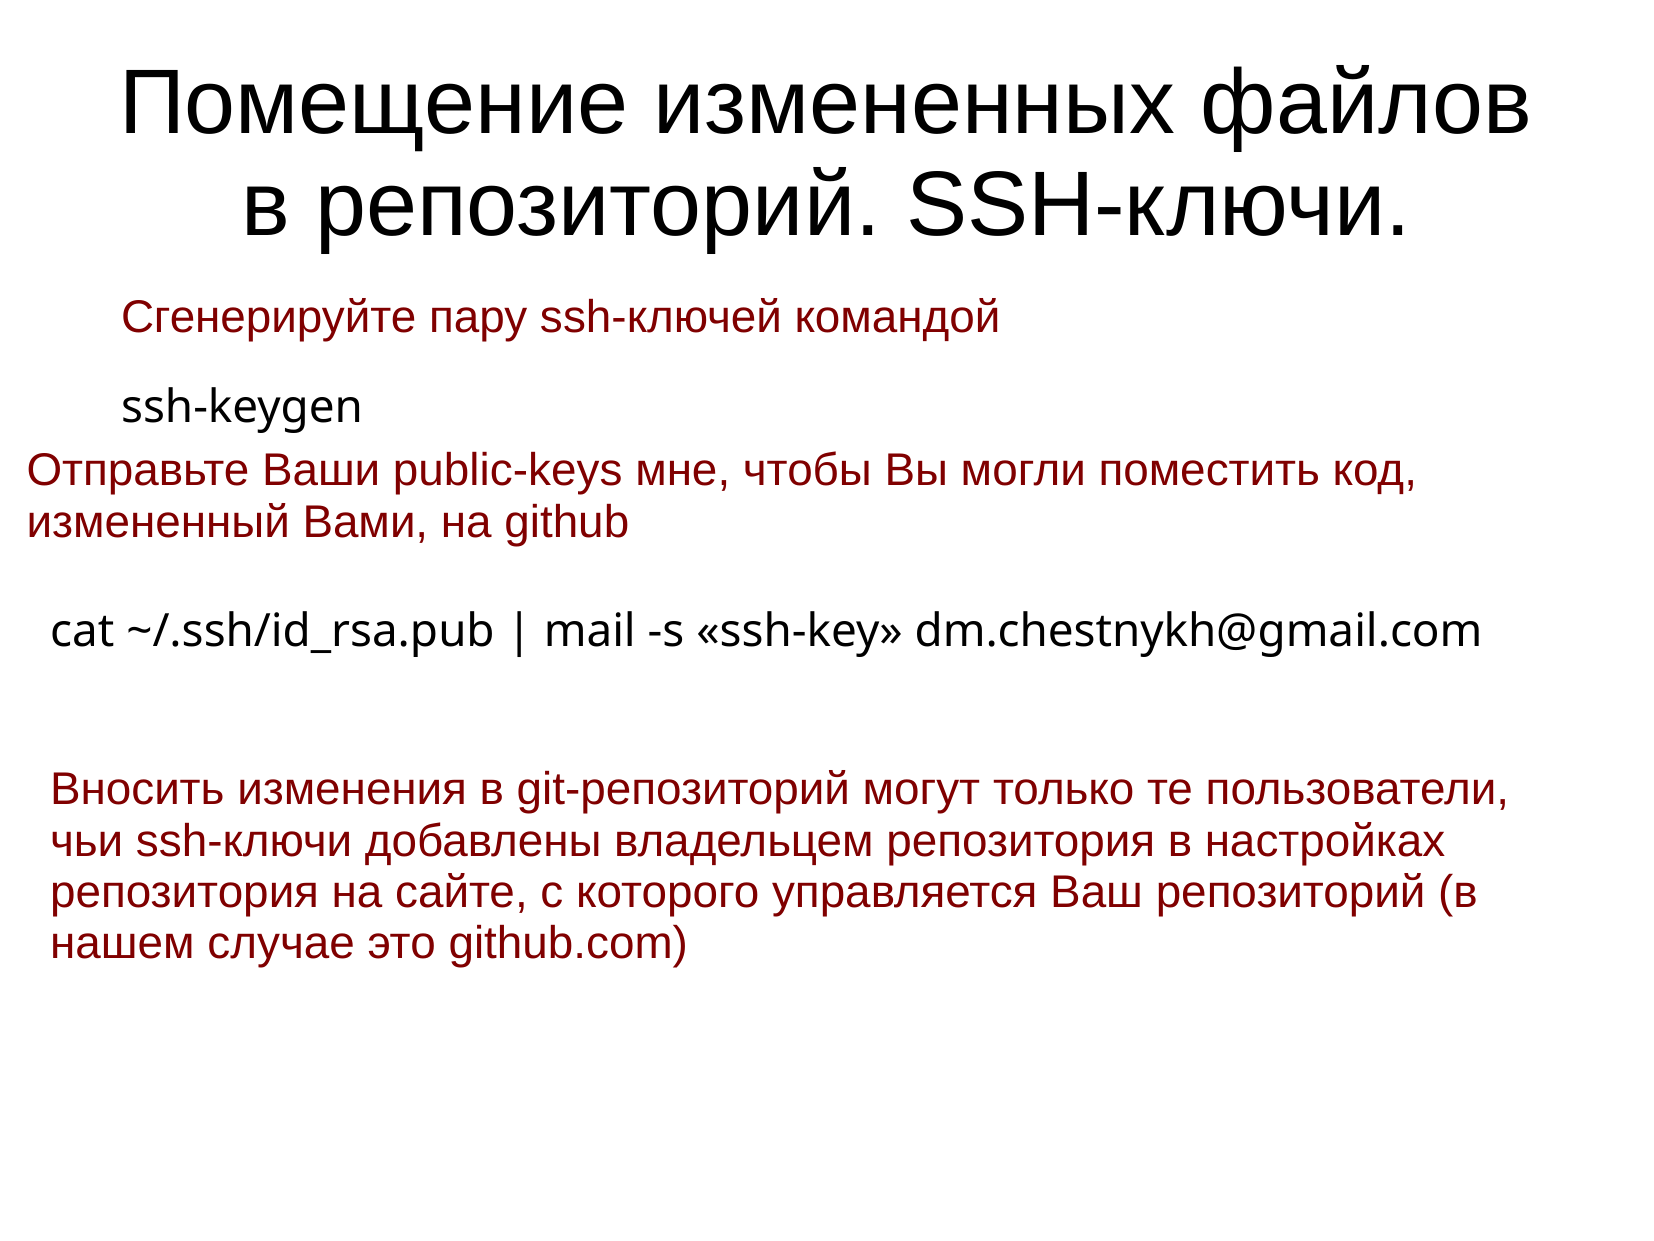

# Помещение измененных файлов в репозиторий. SSH-ключи.
Сгенерируйте пару ssh-ключей командой
ssh-keygen
Отправьте Ваши public-keys мне, чтобы Вы могли поместить код, измененный Вами, на github
cat ~/.ssh/id_rsa.pub | mail -s «ssh-key» dm.chestnykh@gmail.com
Вносить изменения в git-репозиторий могут только те пользователи, чьи ssh-ключи добавлены владельцем репозитория в настройках репозитория на сайте, с которого управляется Ваш репозиторий (в нашем случае это github.com)